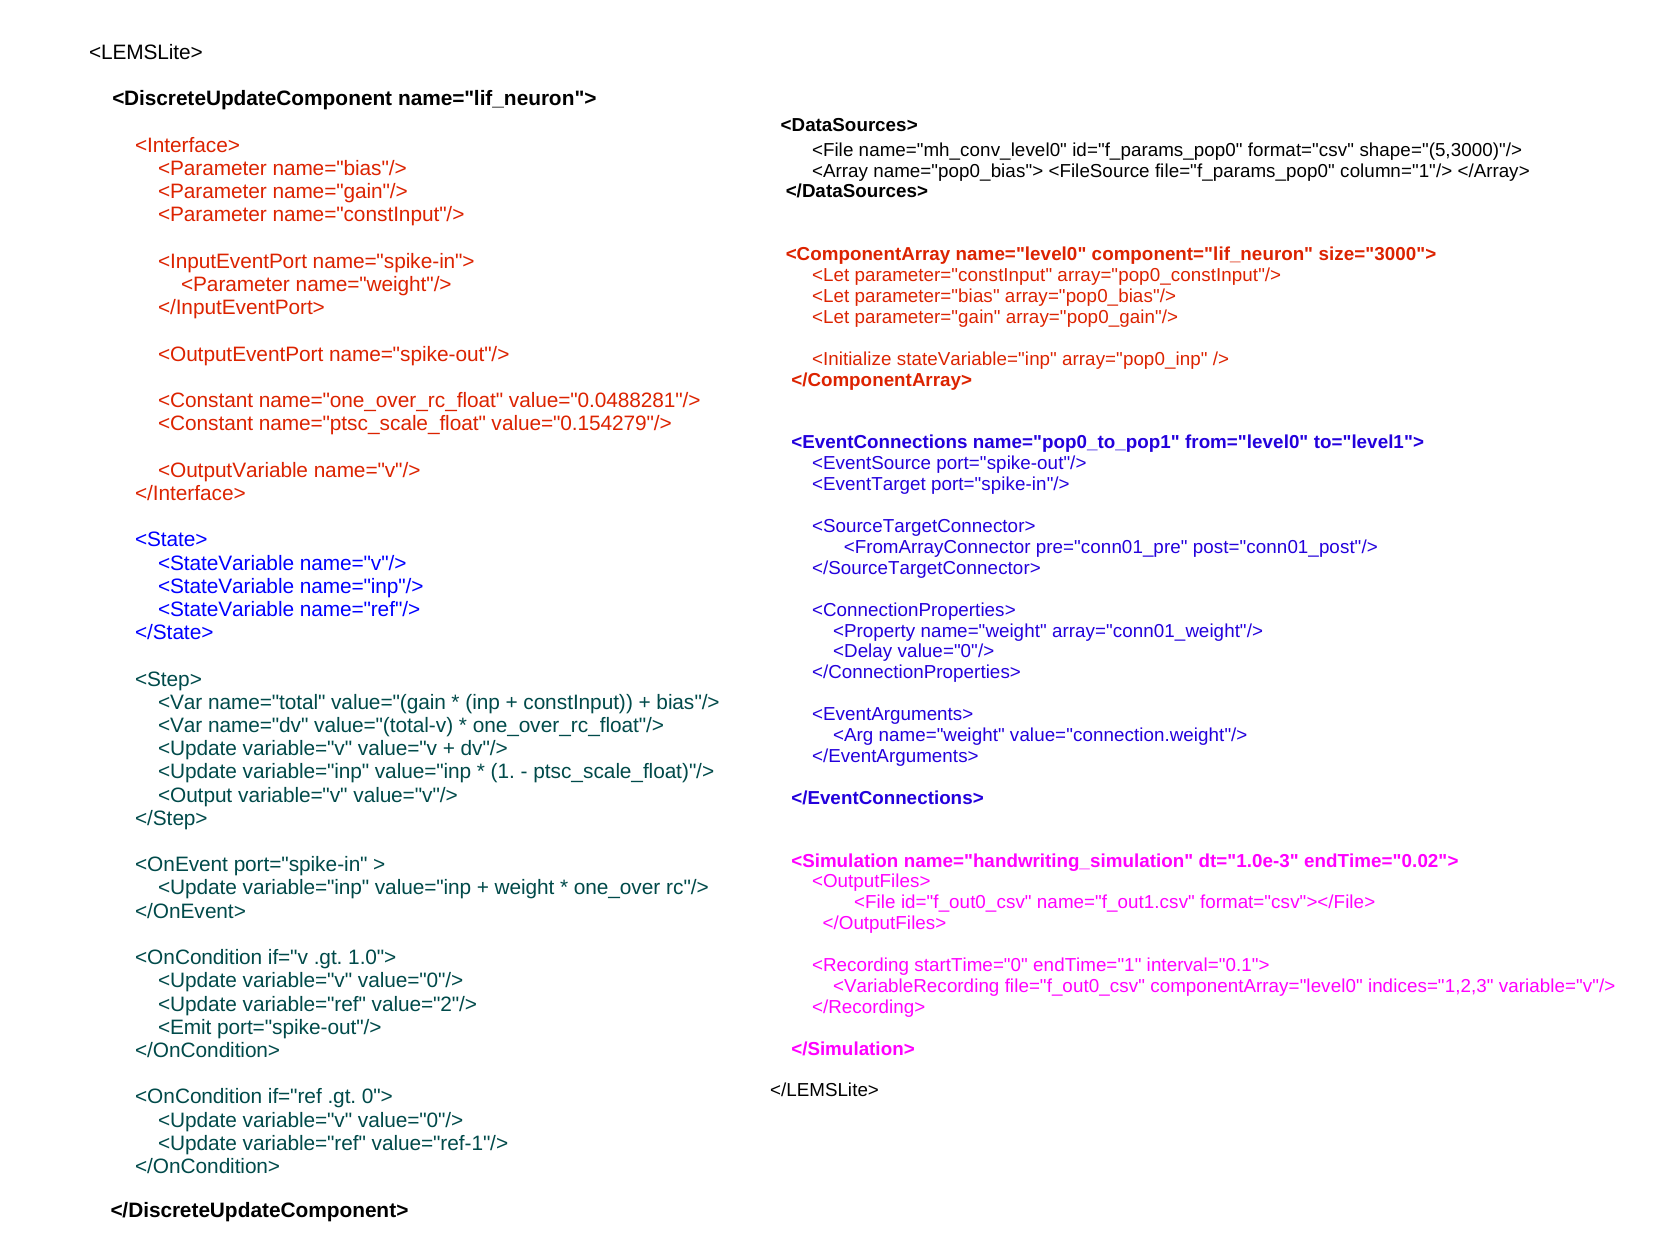

<LEMSLite>
 <DiscreteUpdateComponent name="lif_neuron">
 <Interface>
 <Parameter name="bias"/>
 <Parameter name="gain"/>
 <Parameter name="constInput"/>
 <InputEventPort name="spike-in">
 <Parameter name="weight"/>
 </InputEventPort>
 <OutputEventPort name="spike-out"/>
 <Constant name="one_over_rc_float" value="0.0488281"/>
 <Constant name="ptsc_scale_float" value="0.154279"/>
 <OutputVariable name="v"/>
 </Interface>
 <State>
 <StateVariable name="v"/>
 <StateVariable name="inp"/>
 <StateVariable name="ref"/>
 </State>
 <Step>
 <Var name="total" value="(gain * (inp + constInput)) + bias"/>
 <Var name="dv" value="(total-v) * one_over_rc_float"/>
 <Update variable="v" value="v + dv"/>
 <Update variable="inp" value="inp * (1. - ptsc_scale_float)"/>
 <Output variable="v" value="v"/>
 </Step>
 <OnEvent port="spike-in" >
 <Update variable="inp" value="inp + weight * one_over rc"/>
 </OnEvent>
 <OnCondition if="v .gt. 1.0">
 <Update variable="v" value="0"/>
 <Update variable="ref" value="2"/>
 <Emit port="spike-out"/>
 </OnCondition>
 <OnCondition if="ref .gt. 0">
 <Update variable="v" value="0"/>
 <Update variable="ref" value="ref-1"/>
 </OnCondition>
 </DiscreteUpdateComponent>
 <DataSources>
 <File name="mh_conv_level0" id="f_params_pop0" format="csv" shape="(5,3000)"/>
 <Array name="pop0_bias"> <FileSource file="f_params_pop0" column="1"/> </Array>
 </DataSources>
 <ComponentArray name="level0" component="lif_neuron" size="3000">
 <Let parameter="constInput" array="pop0_constInput"/>
 <Let parameter="bias" array="pop0_bias"/>
 <Let parameter="gain" array="pop0_gain"/>
 <Initialize stateVariable="inp" array="pop0_inp" />
 </ComponentArray>
 <EventConnections name="pop0_to_pop1" from="level0" to="level1">
 <EventSource port="spike-out"/>
 <EventTarget port="spike-in"/>
 <SourceTargetConnector>
 <FromArrayConnector pre="conn01_pre" post="conn01_post"/>
 </SourceTargetConnector>
 <ConnectionProperties>
 <Property name="weight" array="conn01_weight"/>
 <Delay value="0"/>
 </ConnectionProperties>
 <EventArguments>
 <Arg name="weight" value="connection.weight"/>
 </EventArguments>
 </EventConnections>
 <Simulation name="handwriting_simulation" dt="1.0e-3" endTime="0.02">
 <OutputFiles>
 <File id="f_out0_csv" name="f_out1.csv" format="csv"></File>
 </OutputFiles>
 <Recording startTime="0" endTime="1" interval="0.1">
 <VariableRecording file="f_out0_csv" componentArray="level0" indices="1,2,3" variable="v"/>
 </Recording>
 </Simulation>
</LEMSLite>